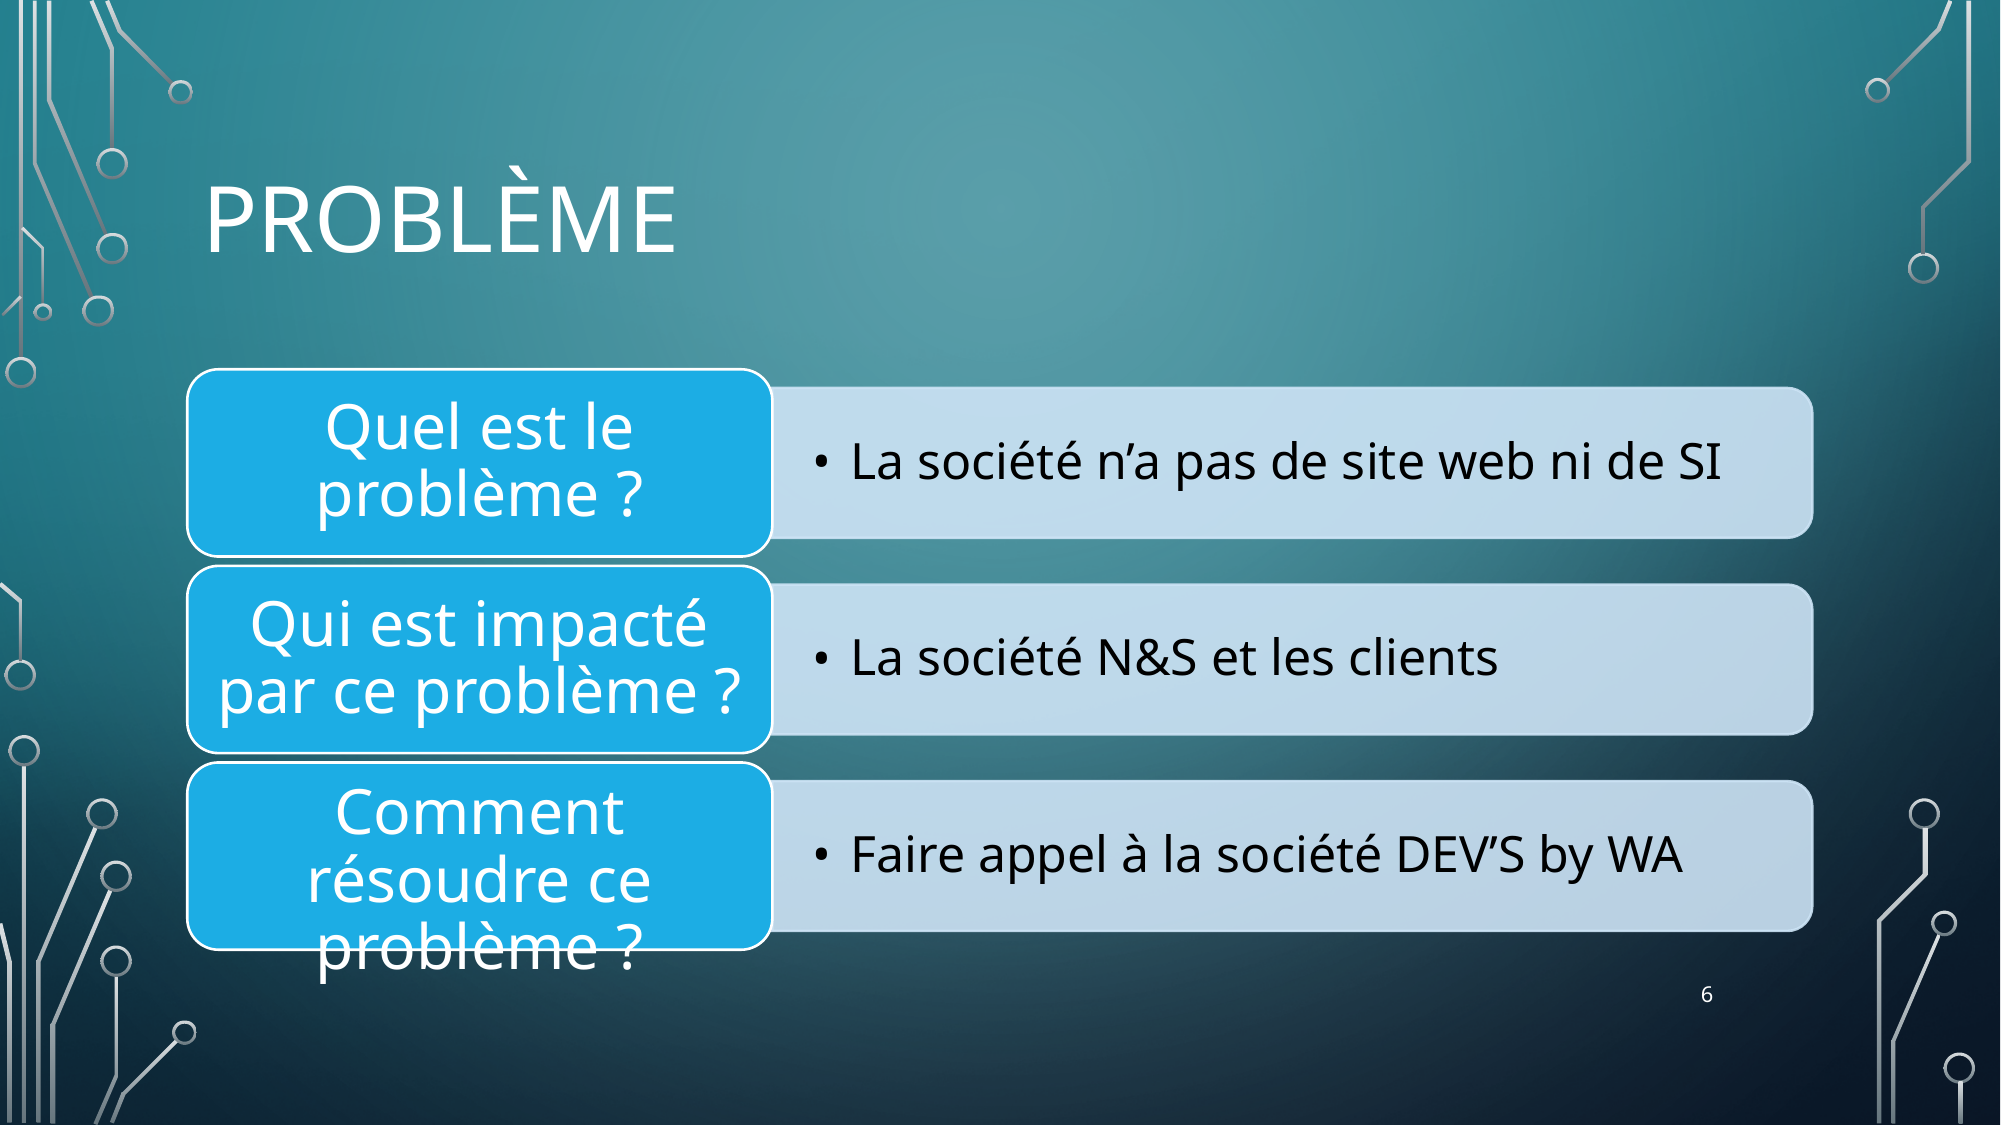

# Problème
Quel est le problème ?
La société n’a pas de site web ni de SI
Qui est impacté par ce problème ?
La société N&S et les clients
Comment résoudre ce problème ?
Faire appel à la société DEV’S by WA